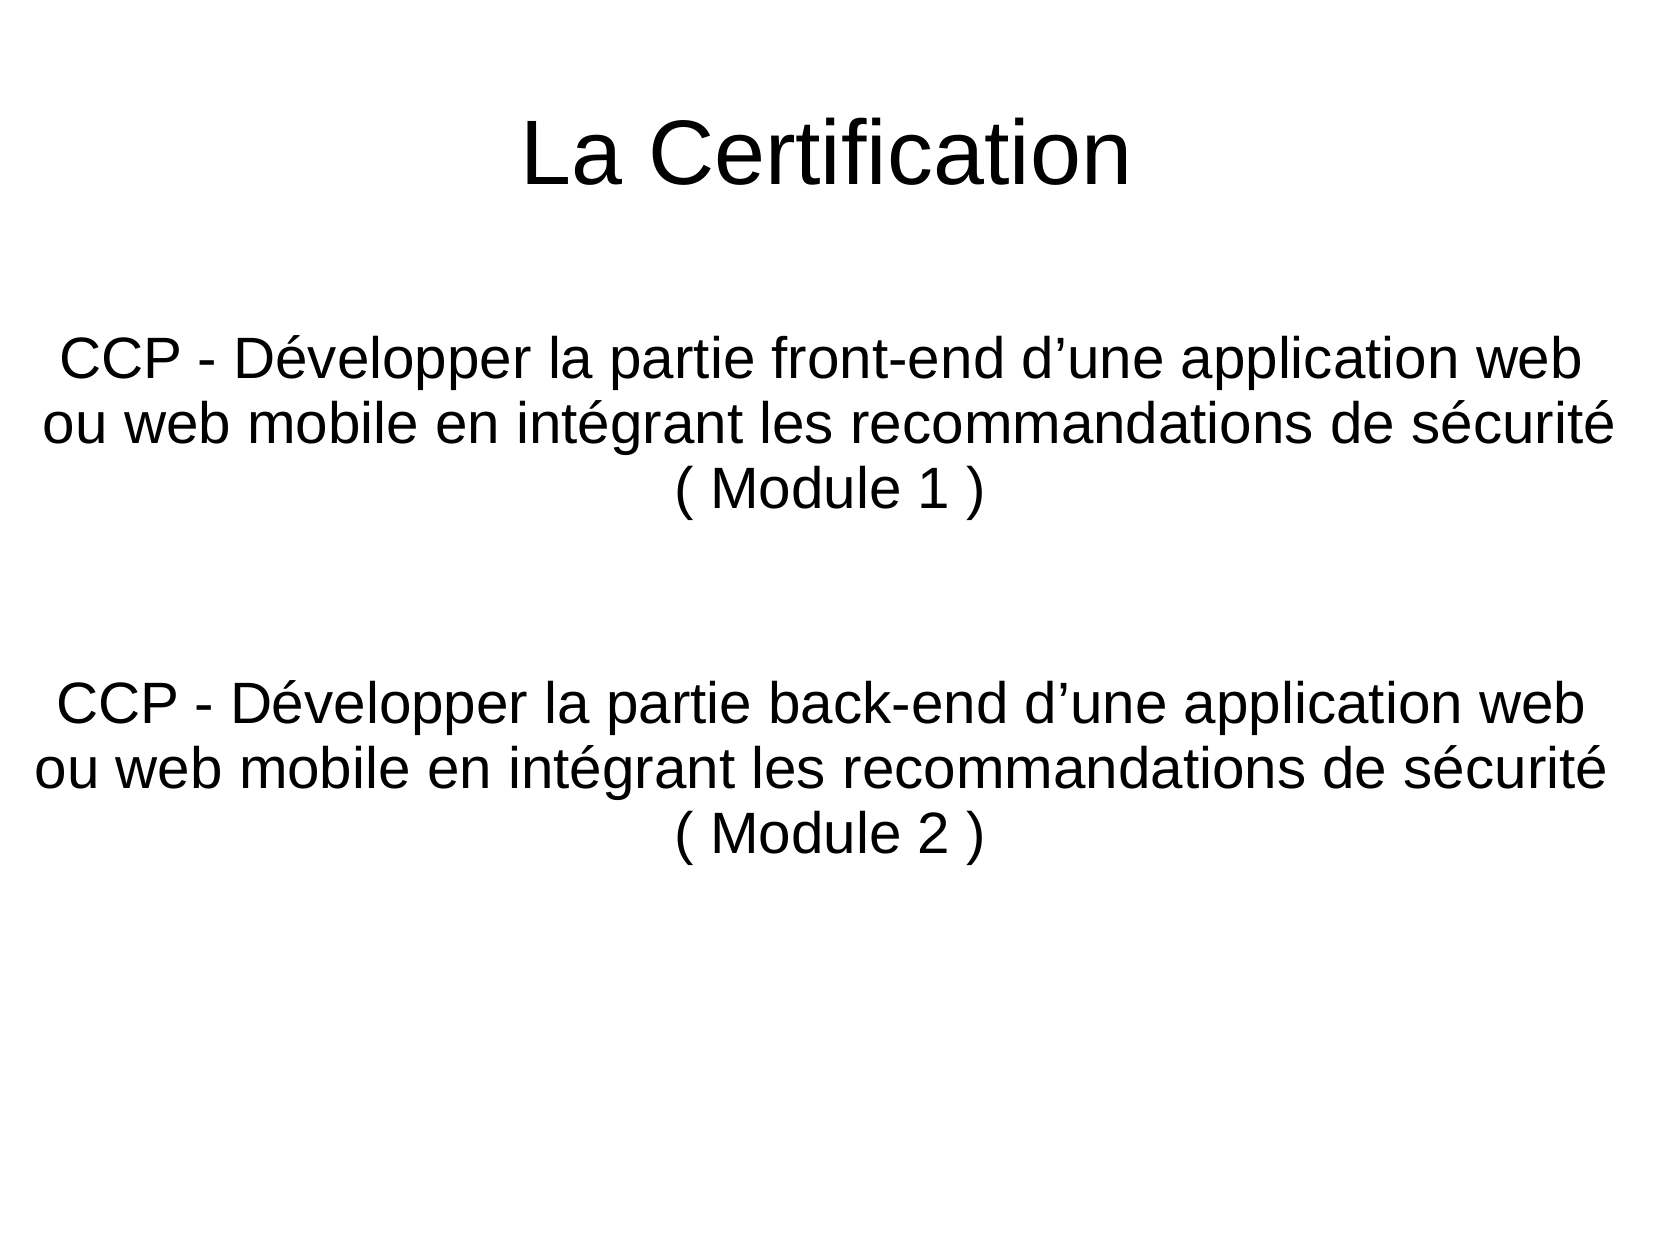

# La Certification
CCP - Développer la partie front-end d’une application web
ou web mobile en intégrant les recommandations de sécurité
( Module 1 )
CCP - Développer la partie back-end d’une application web
ou web mobile en intégrant les recommandations de sécurité
( Module 2 )